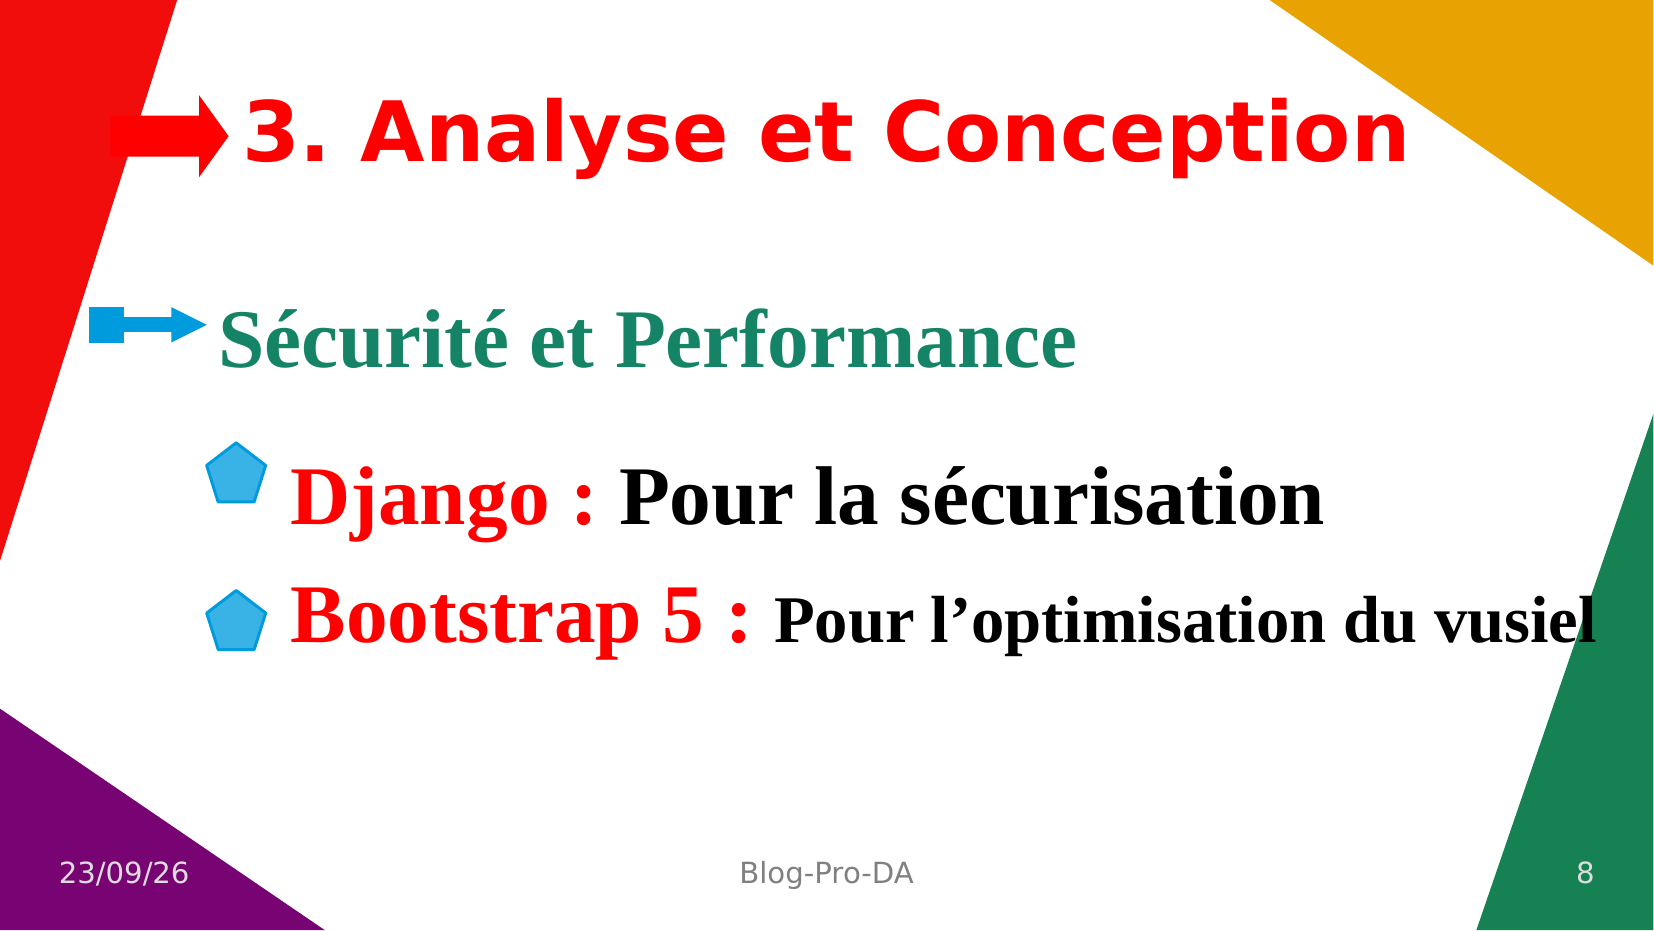

# 3. Analyse et Conception
Sécurité et Performance
Django : Pour la sécurisation
Bootstrap 5 : Pour l’optimisation du vusiel
Blog-Pro-DA
8